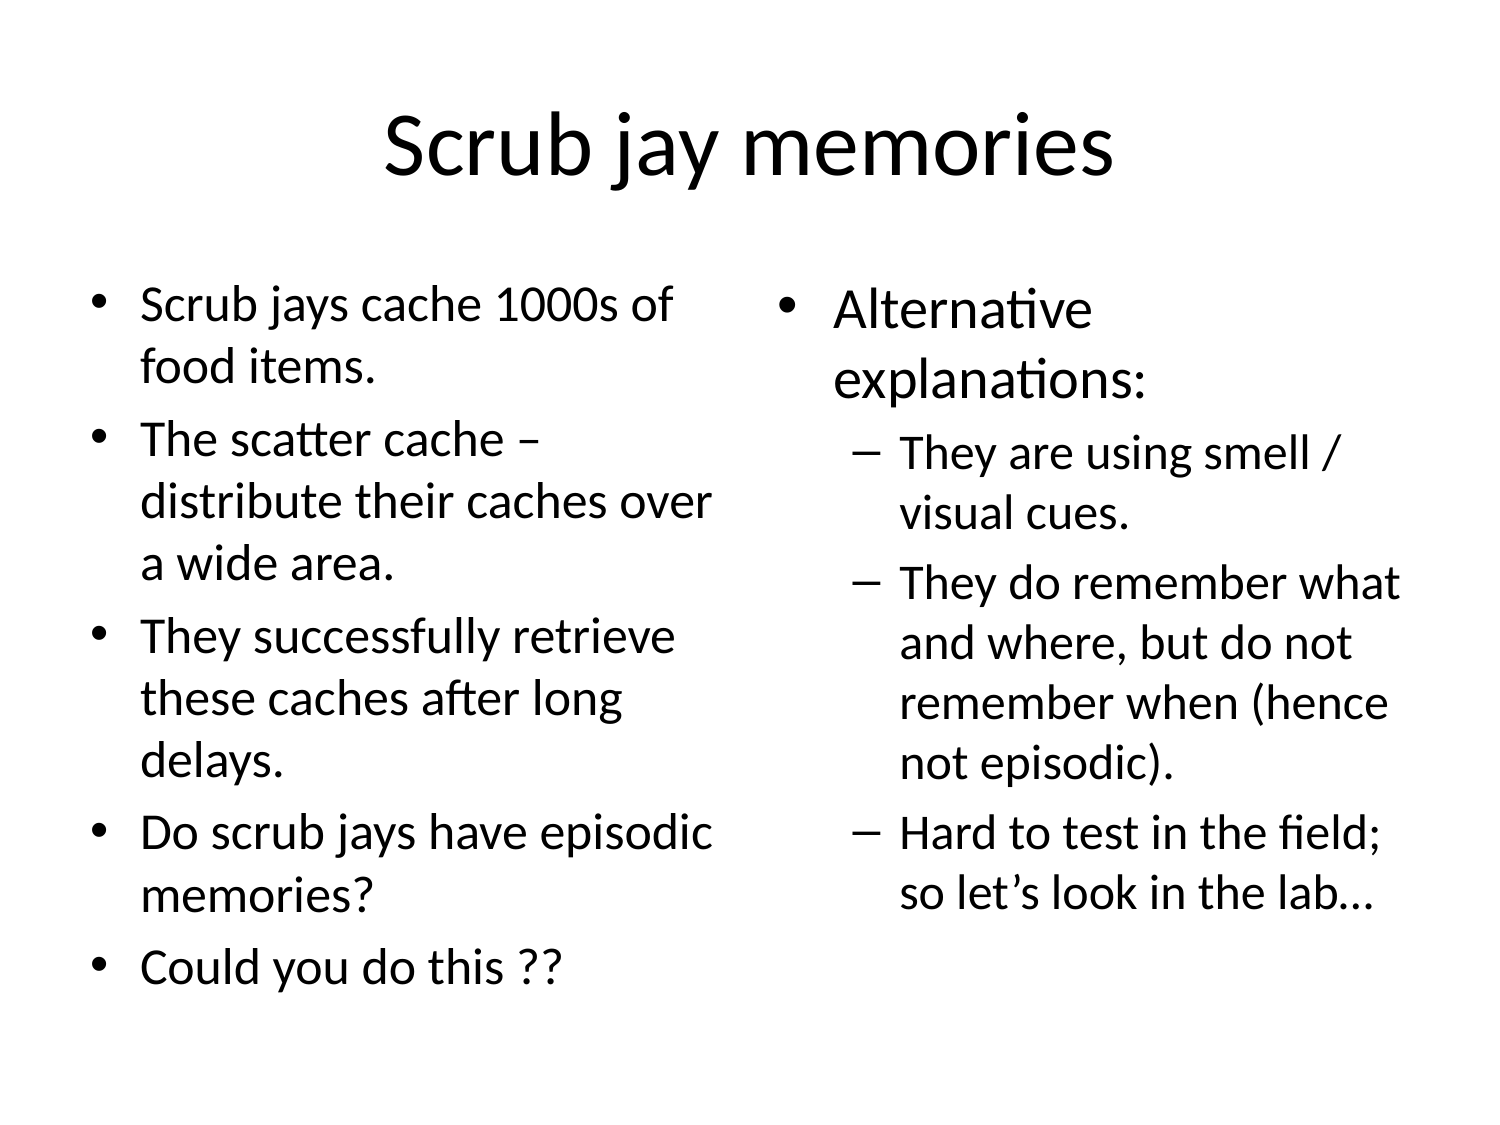

# Scrub jay memories
Scrub jays cache 1000s of food items.
The scatter cache – distribute their caches over a wide area.
They successfully retrieve these caches after long delays.
Do scrub jays have episodic memories?
Could you do this ??
Alternative explanations:
They are using smell / visual cues.
They do remember what and where, but do not remember when (hence not episodic).
Hard to test in the field; so let’s look in the lab…